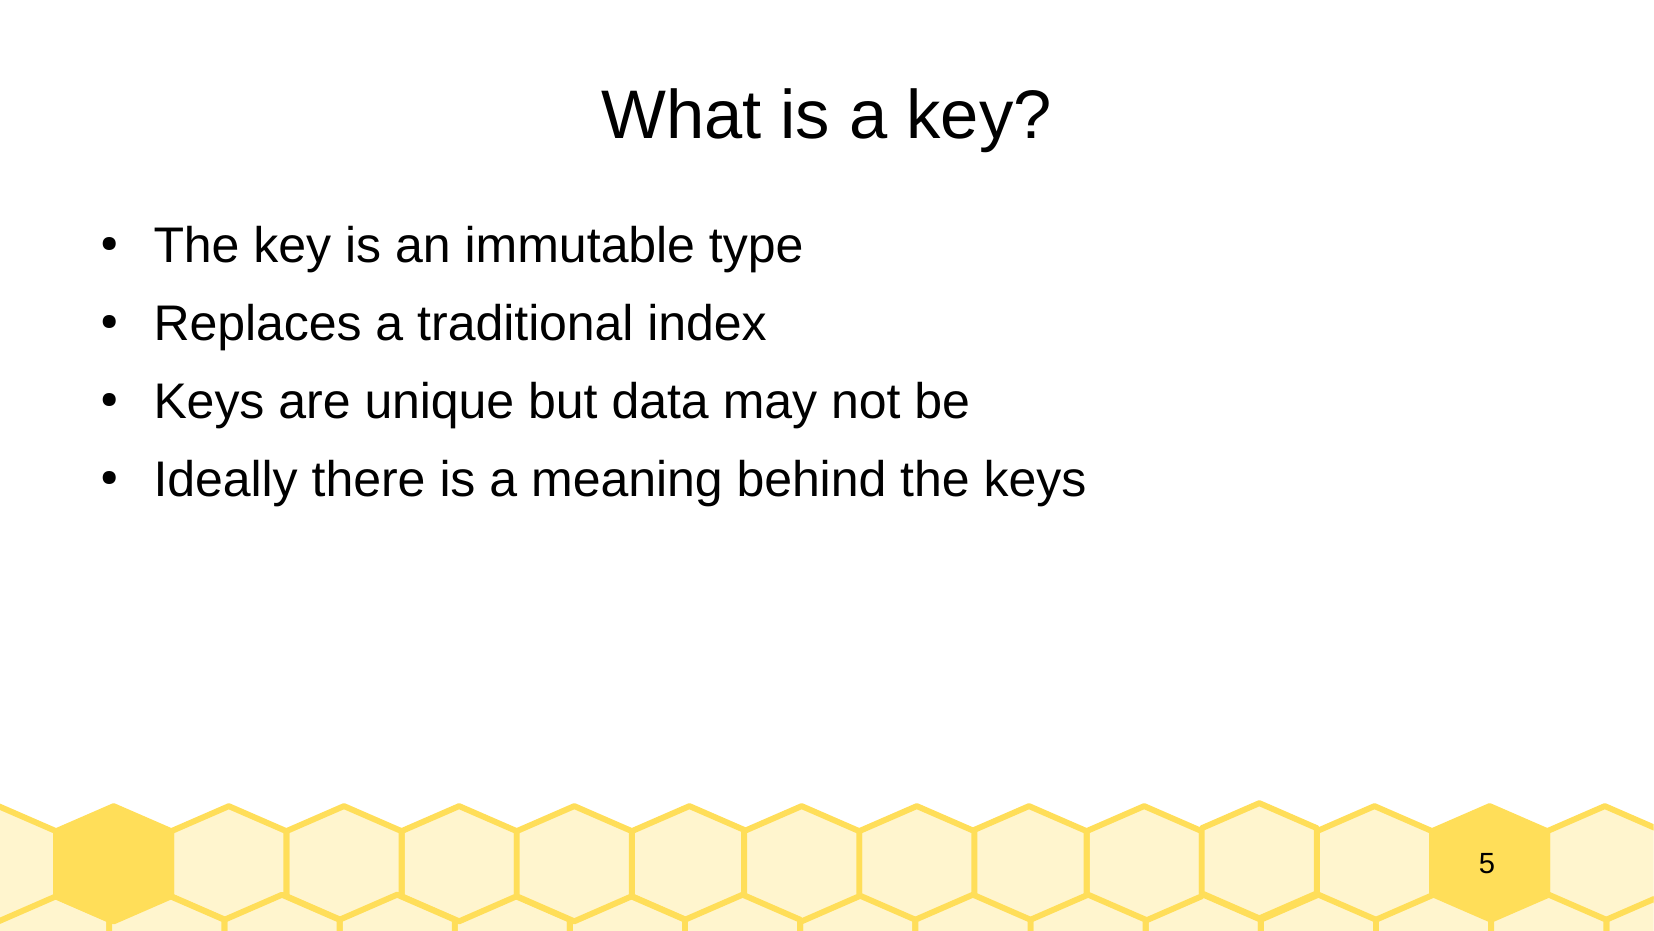

# What is a key?
The key is an immutable type
Replaces a traditional index
Keys are unique but data may not be
Ideally there is a meaning behind the keys